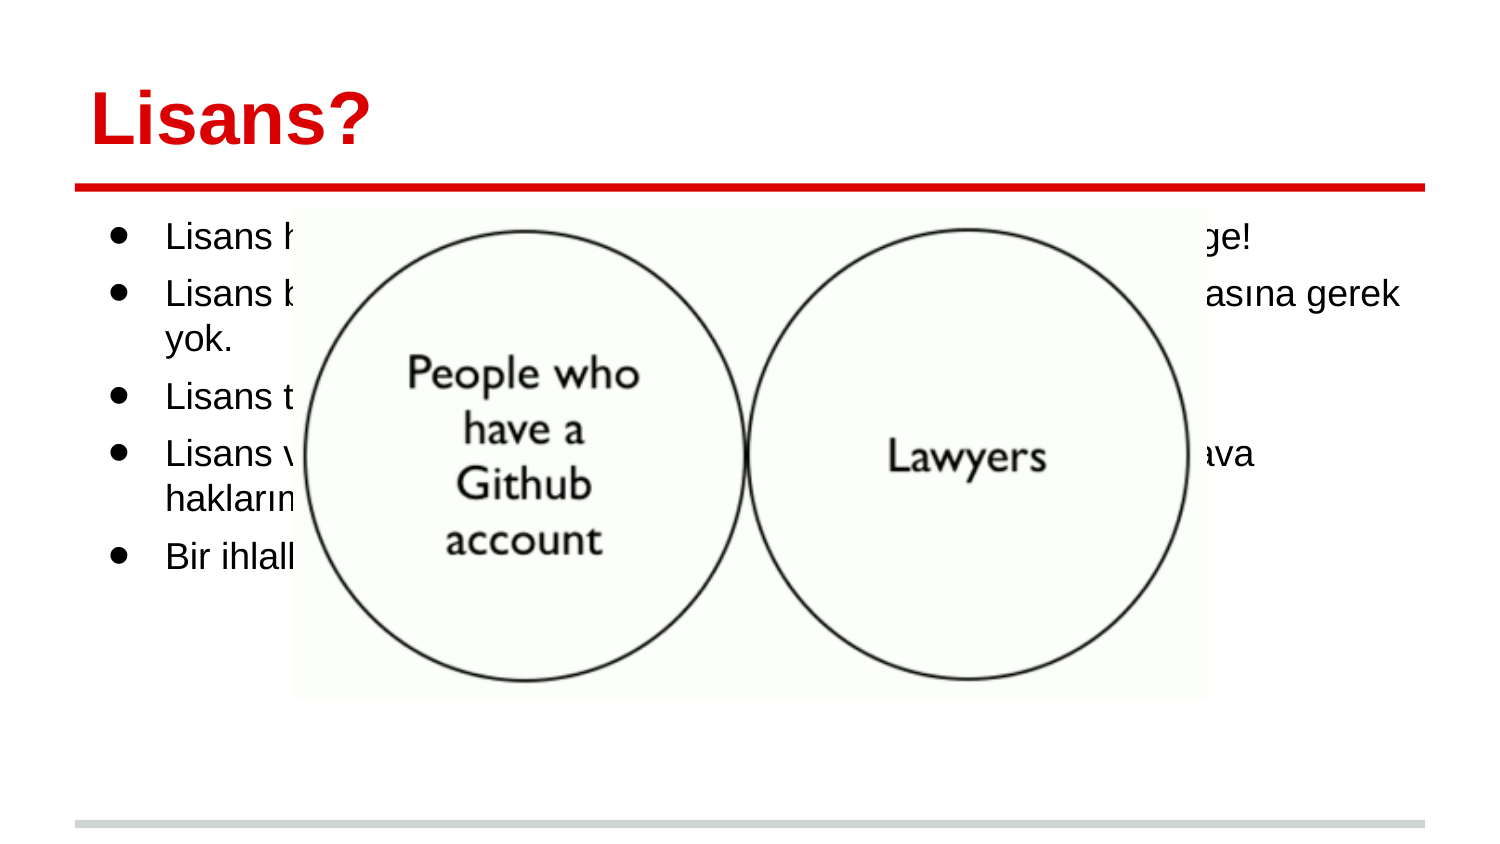

# Lisans?
Lisans hem teknik hem hukuki içeriği olan kendine özgü bir belge!
Lisans bir sözleşme değil. Bu yüzden tarafların lisansı imzalamasına gerek yok.
Lisans temel olarak “tek taraflı bir irade beyanı”
Lisans veren lisansa uyduğun sürece fikri mülkiyetten doğan dava haklarımı sana karşı kullanmayacağım garantisi vermekte.
Bir ihlalle karşılaşırsanız elinizdeki lisans geçerli!